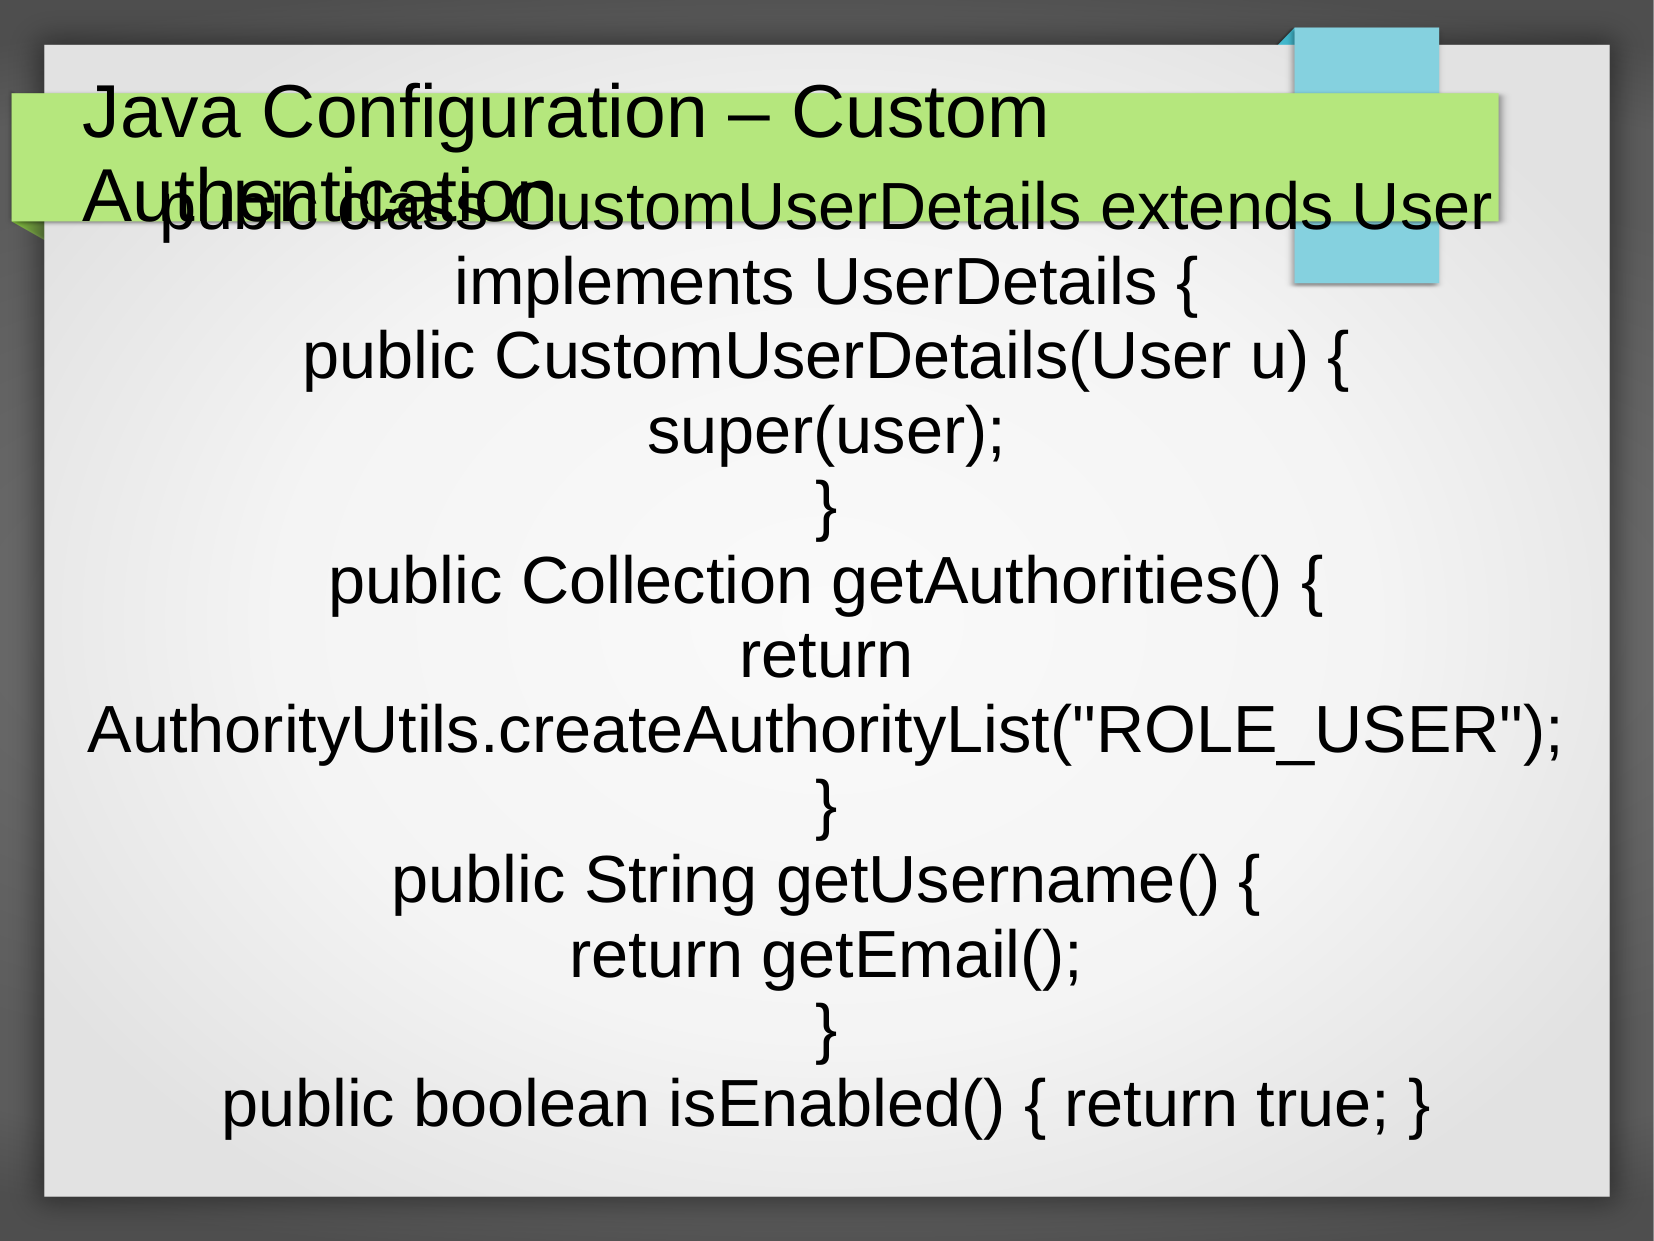

# Java Configuration – Custom Authentication
pubic class CustomUserDetails extends User
implements UserDetails {
public CustomUserDetails(User u) {
super(user);
}
public Collection getAuthorities() {
return AuthorityUtils.createAuthorityList("ROLE_USER");
}
public String getUsername() {
return getEmail();
}
public boolean isEnabled() { return true; }